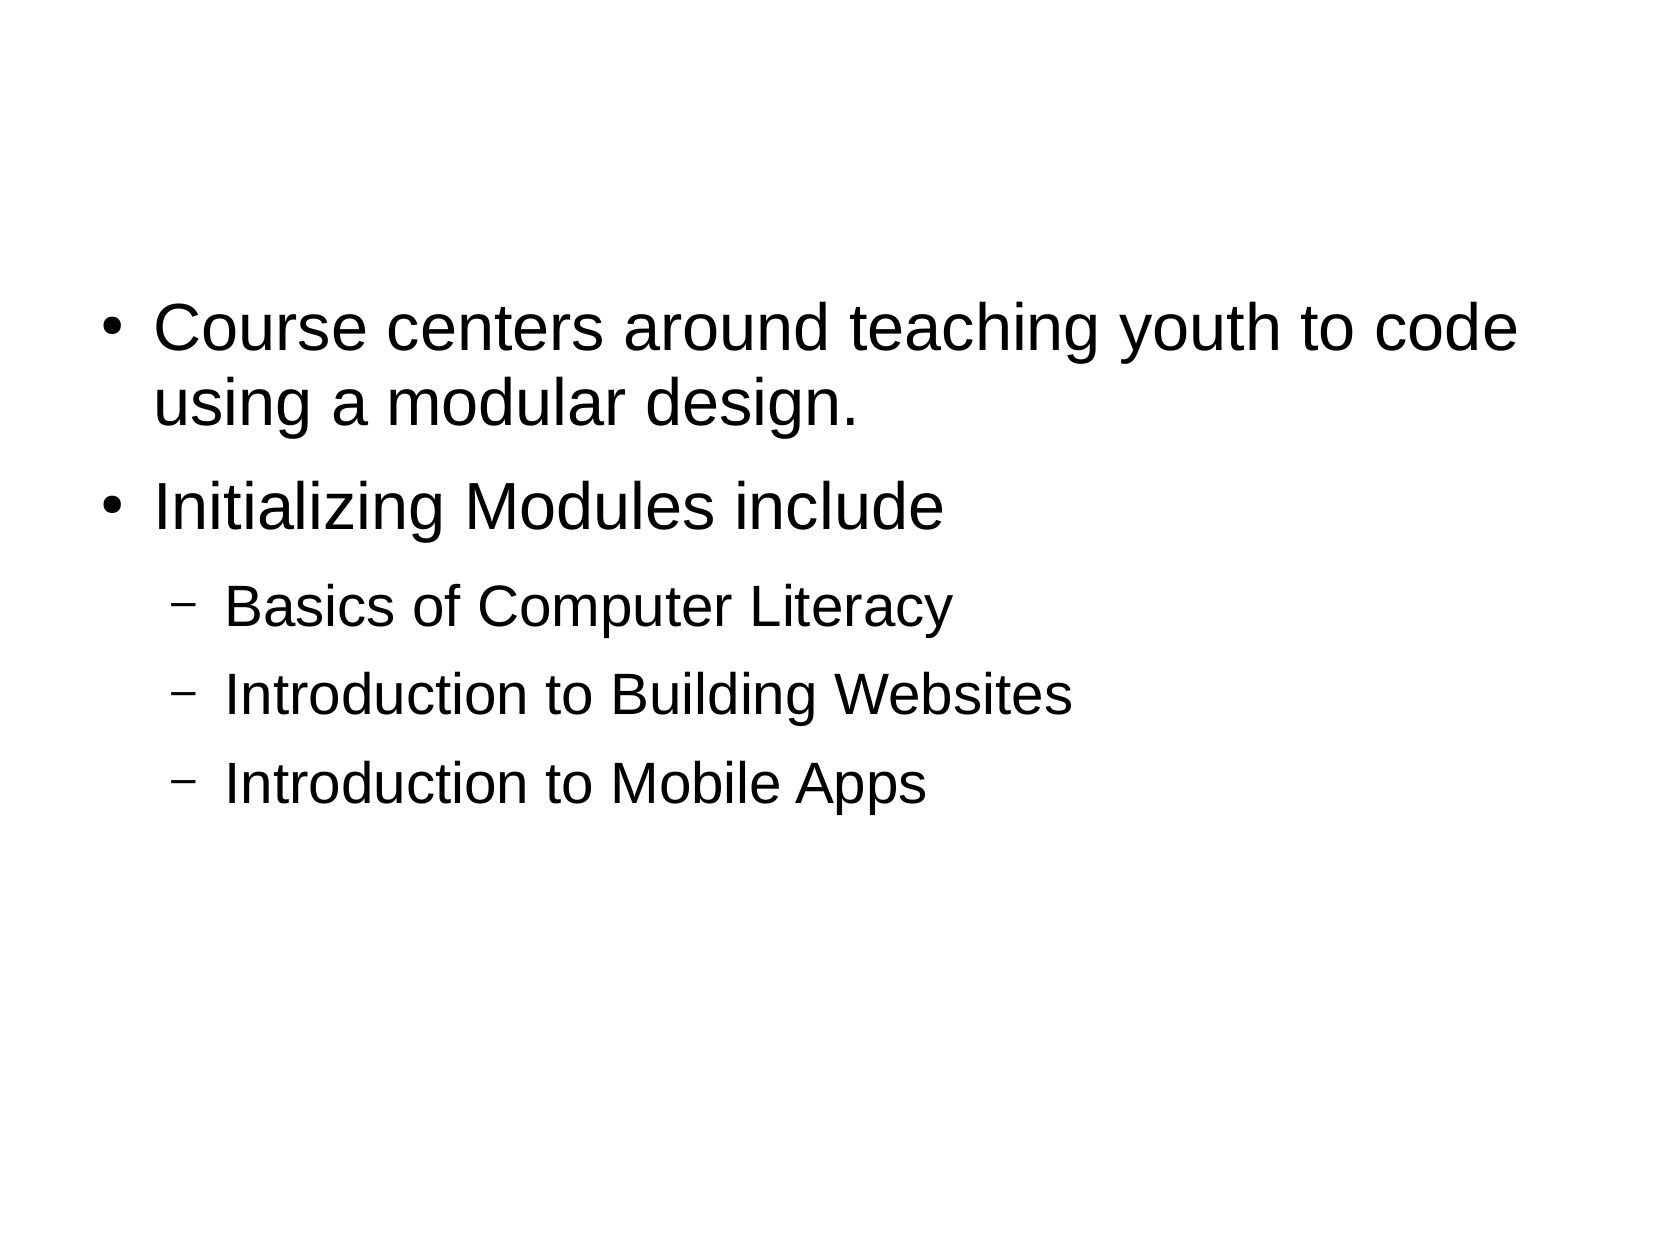

#
Course centers around teaching youth to code using a modular design.
Initializing Modules include
Basics of Computer Literacy
Introduction to Building Websites
Introduction to Mobile Apps